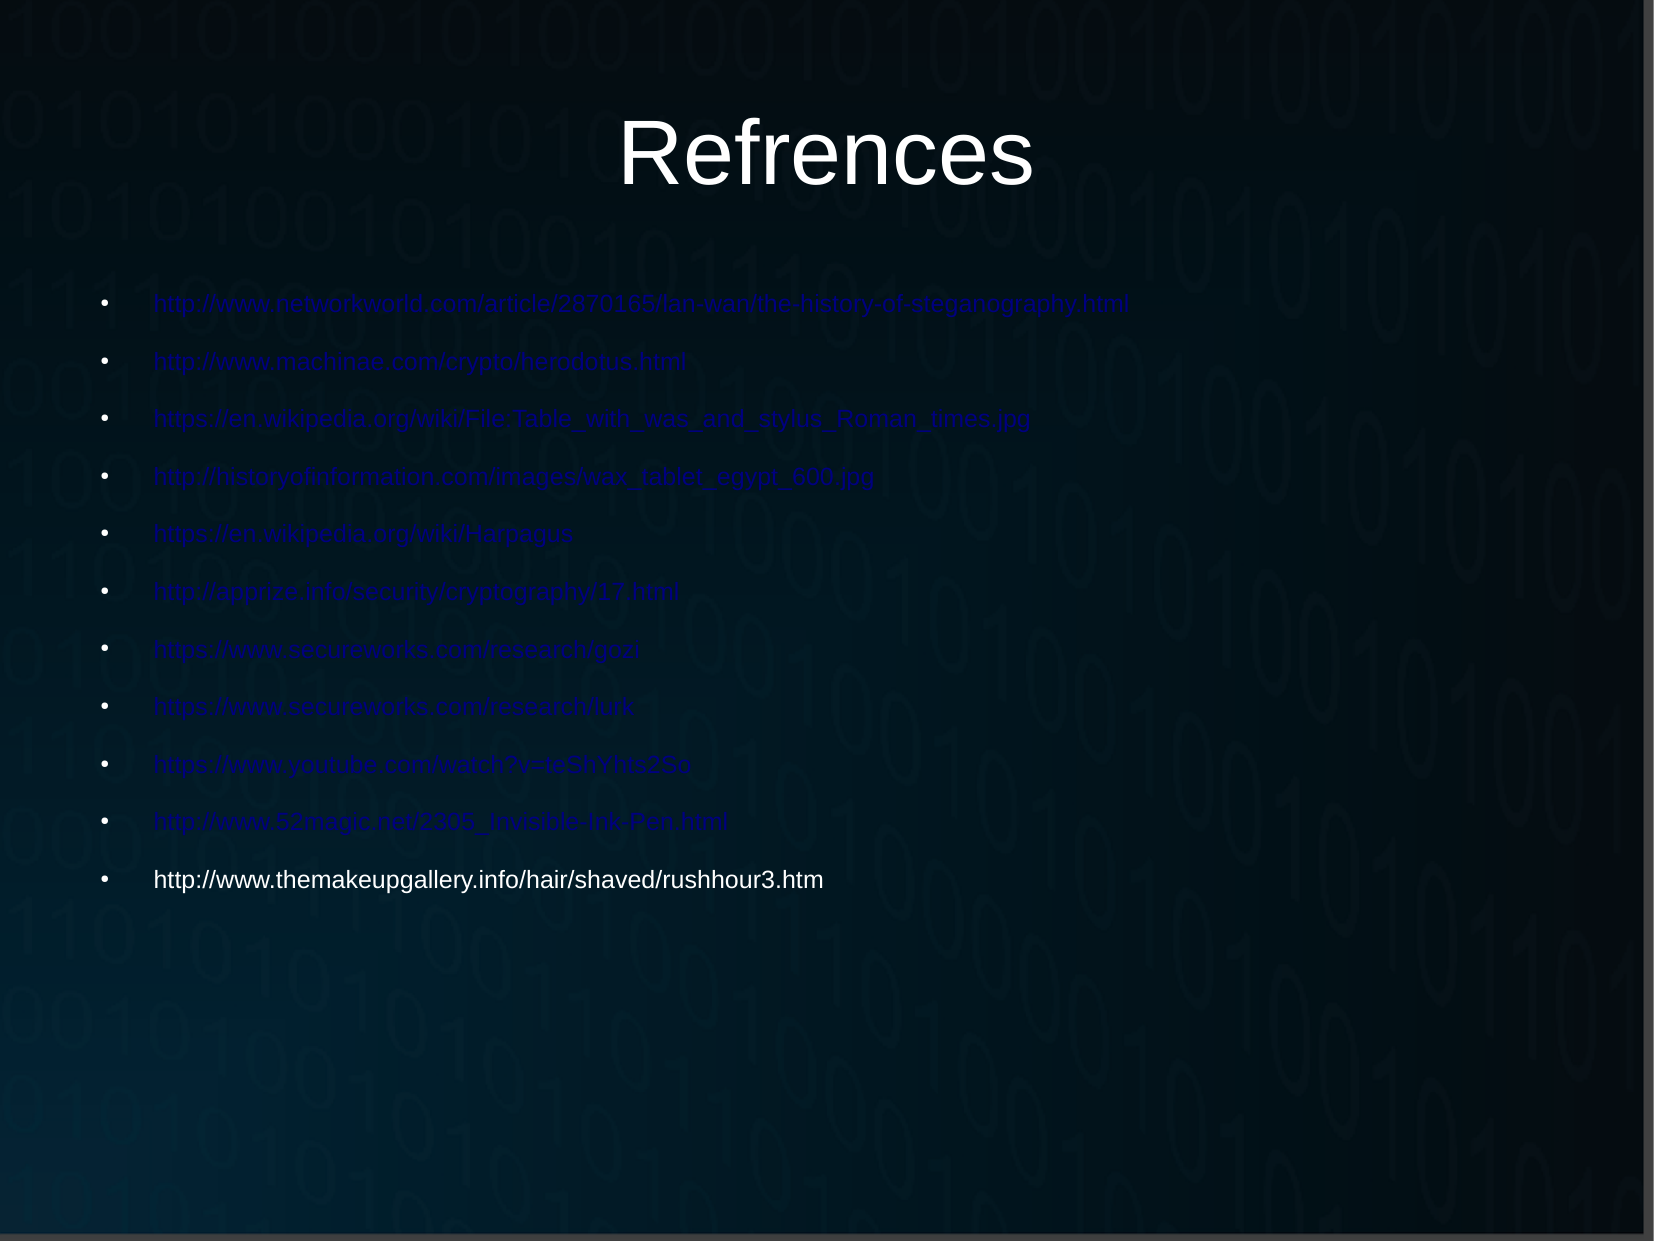

# Refrences
http://www.networkworld.com/article/2870165/lan-wan/the-history-of-steganography.html
http://www.machinae.com/crypto/herodotus.html
https://en.wikipedia.org/wiki/File:Table_with_was_and_stylus_Roman_times.jpg
http://historyofinformation.com/images/wax_tablet_egypt_600.jpg
https://en.wikipedia.org/wiki/Harpagus
http://apprize.info/security/cryptography/17.html
https://www.secureworks.com/research/gozi
https://www.secureworks.com/research/lurk
https://www.youtube.com/watch?v=teShYhts2So
http://www.52magic.net/2305_Invisible-Ink-Pen.html
http://www.themakeupgallery.info/hair/shaved/rushhour3.htm